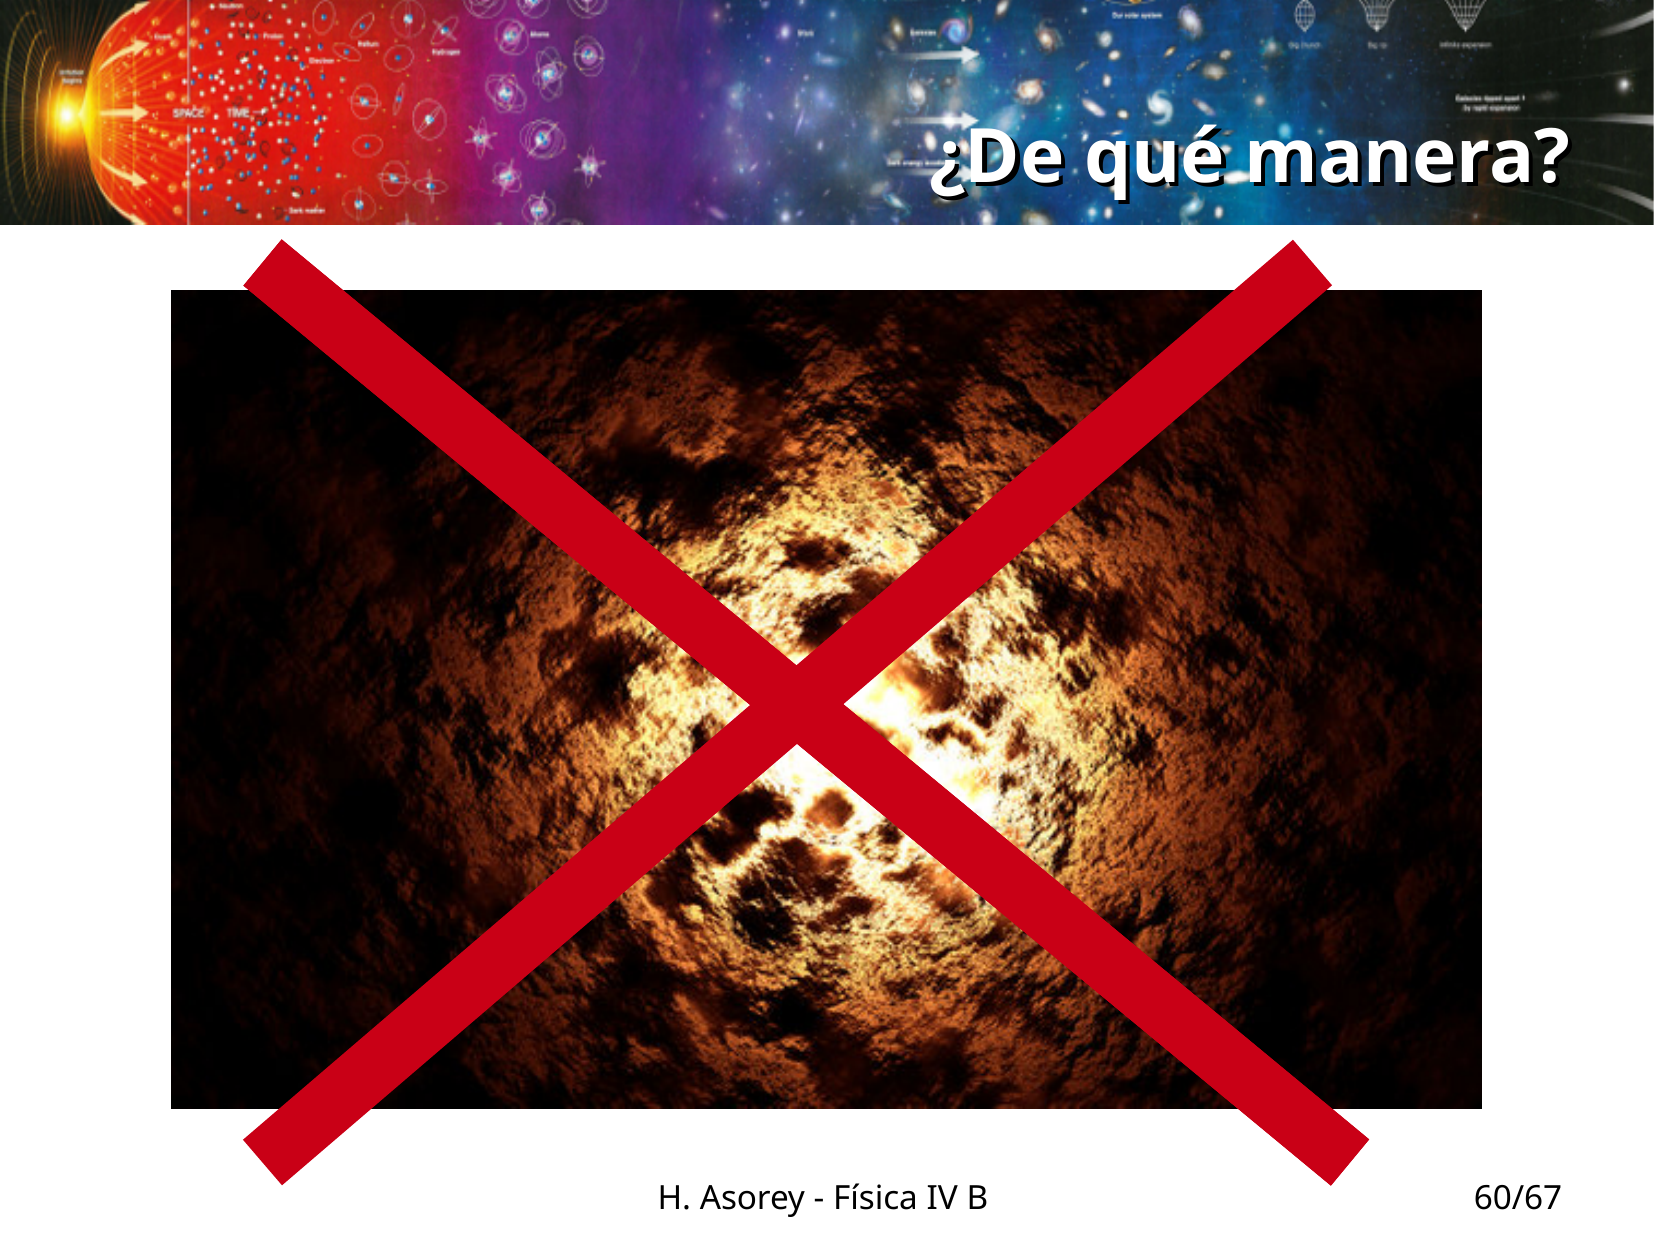

# ¿De qué manera?
H. Asorey - Física IV B
60